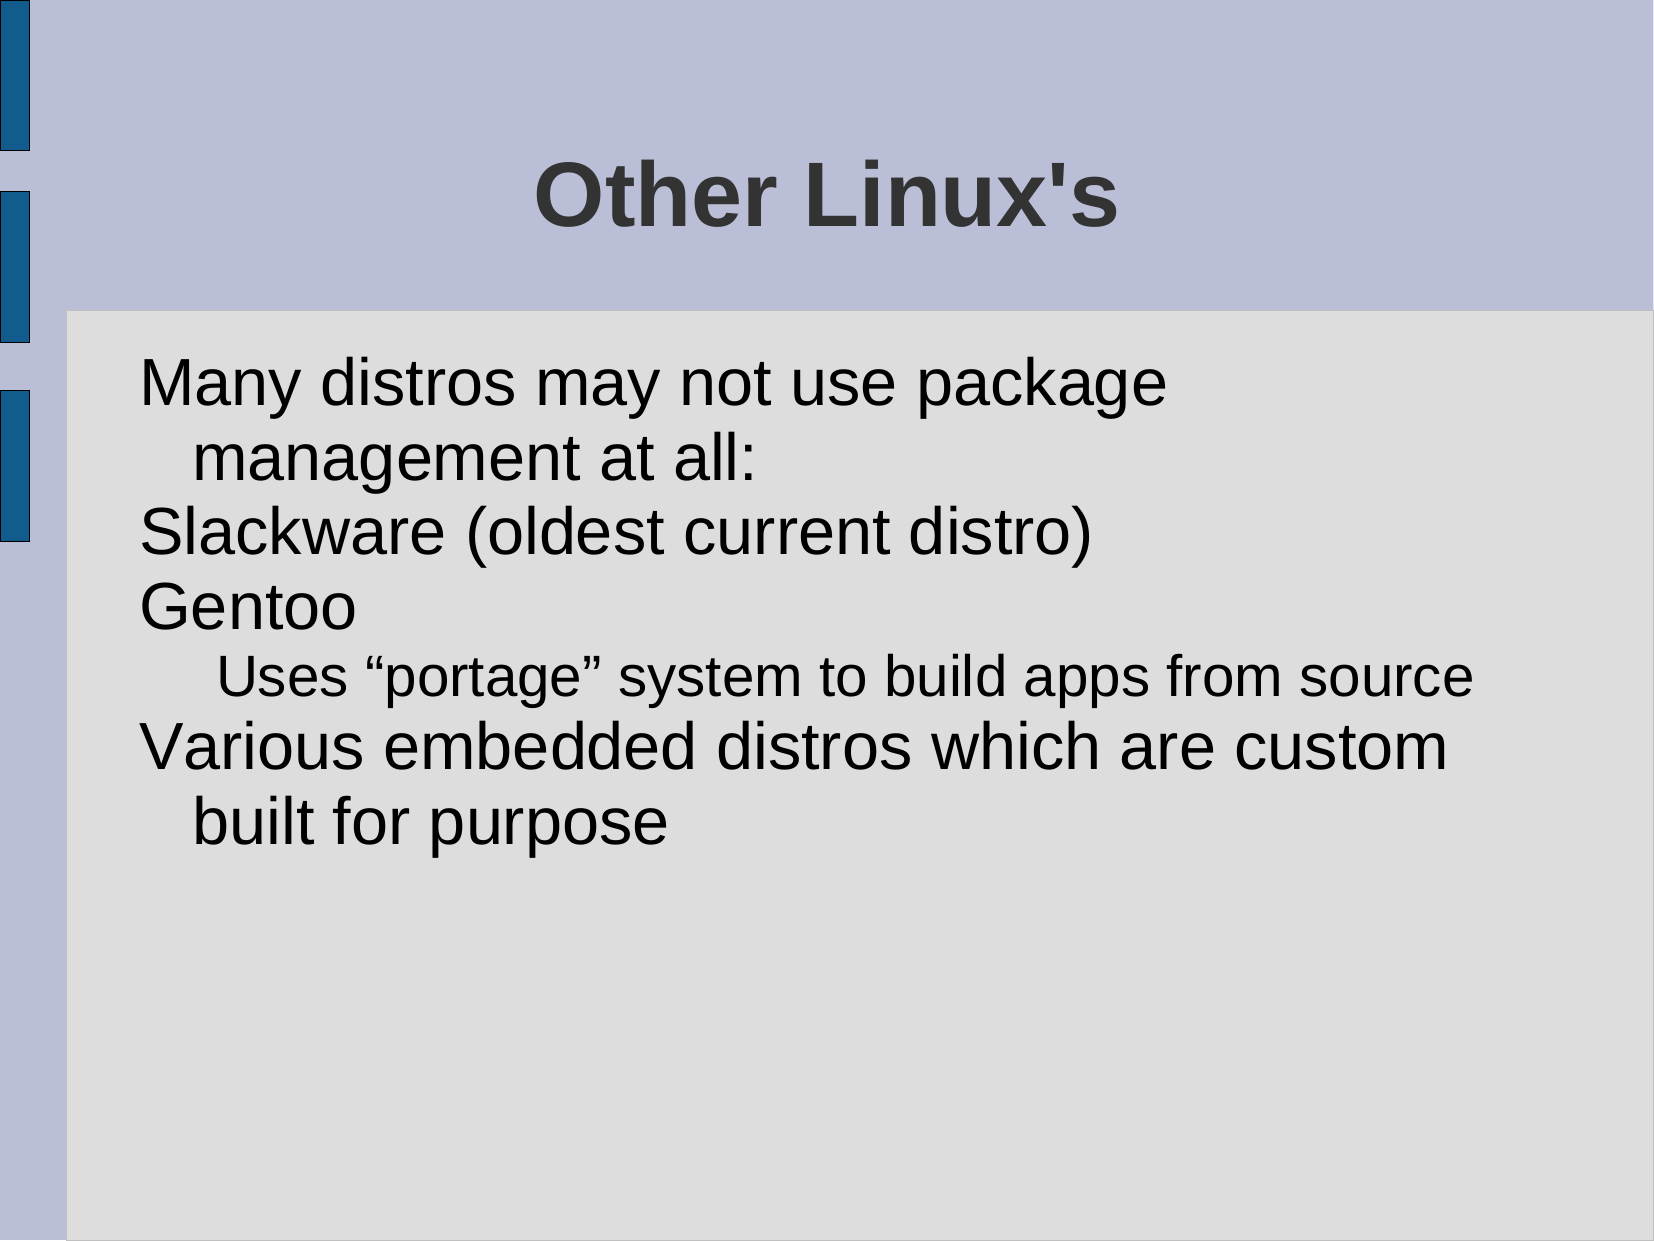

# Other Linux's
Many distros may not use package management at all:
Slackware (oldest current distro)
Gentoo
Uses “portage” system to build apps from source
Various embedded distros which are custom built for purpose